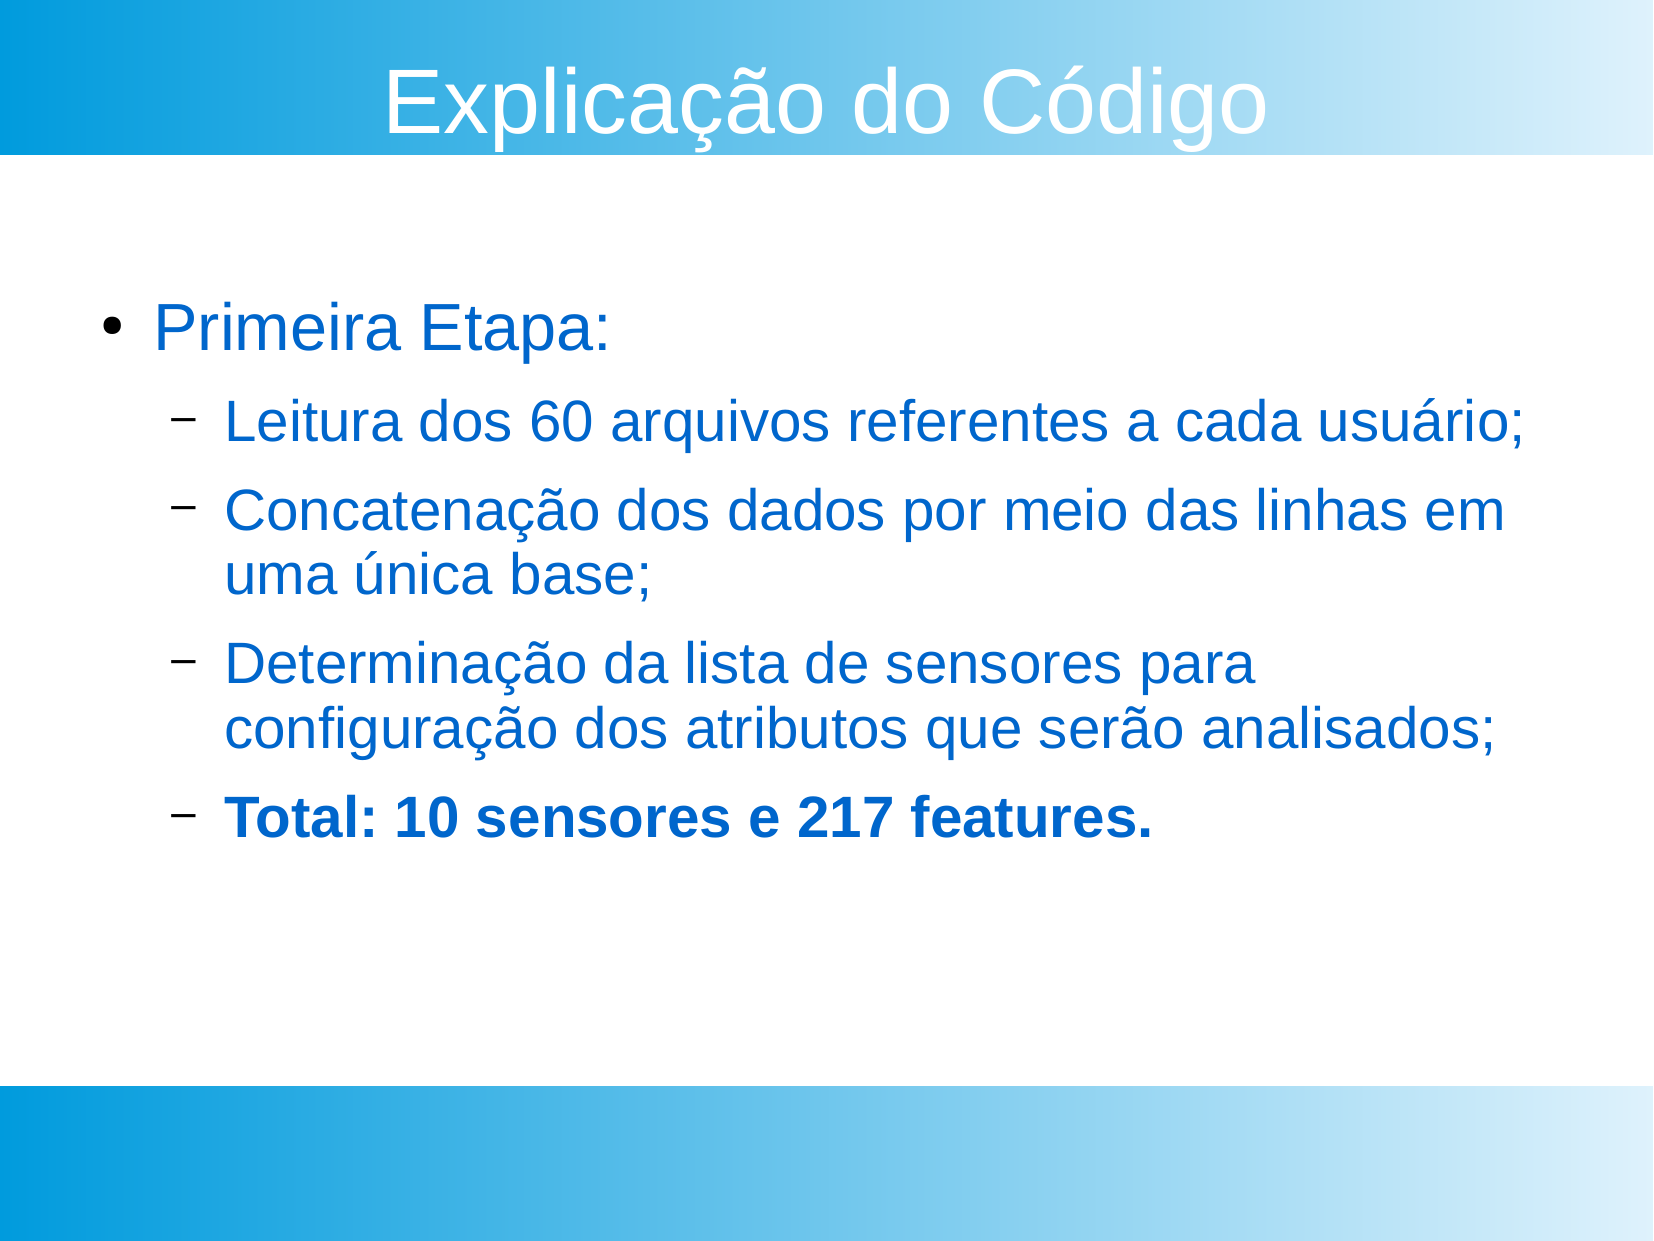

# Explicação do Código
Primeira Etapa:
Leitura dos 60 arquivos referentes a cada usuário;
Concatenação dos dados por meio das linhas em uma única base;
Determinação da lista de sensores para configuração dos atributos que serão analisados;
Total: 10 sensores e 217 features.